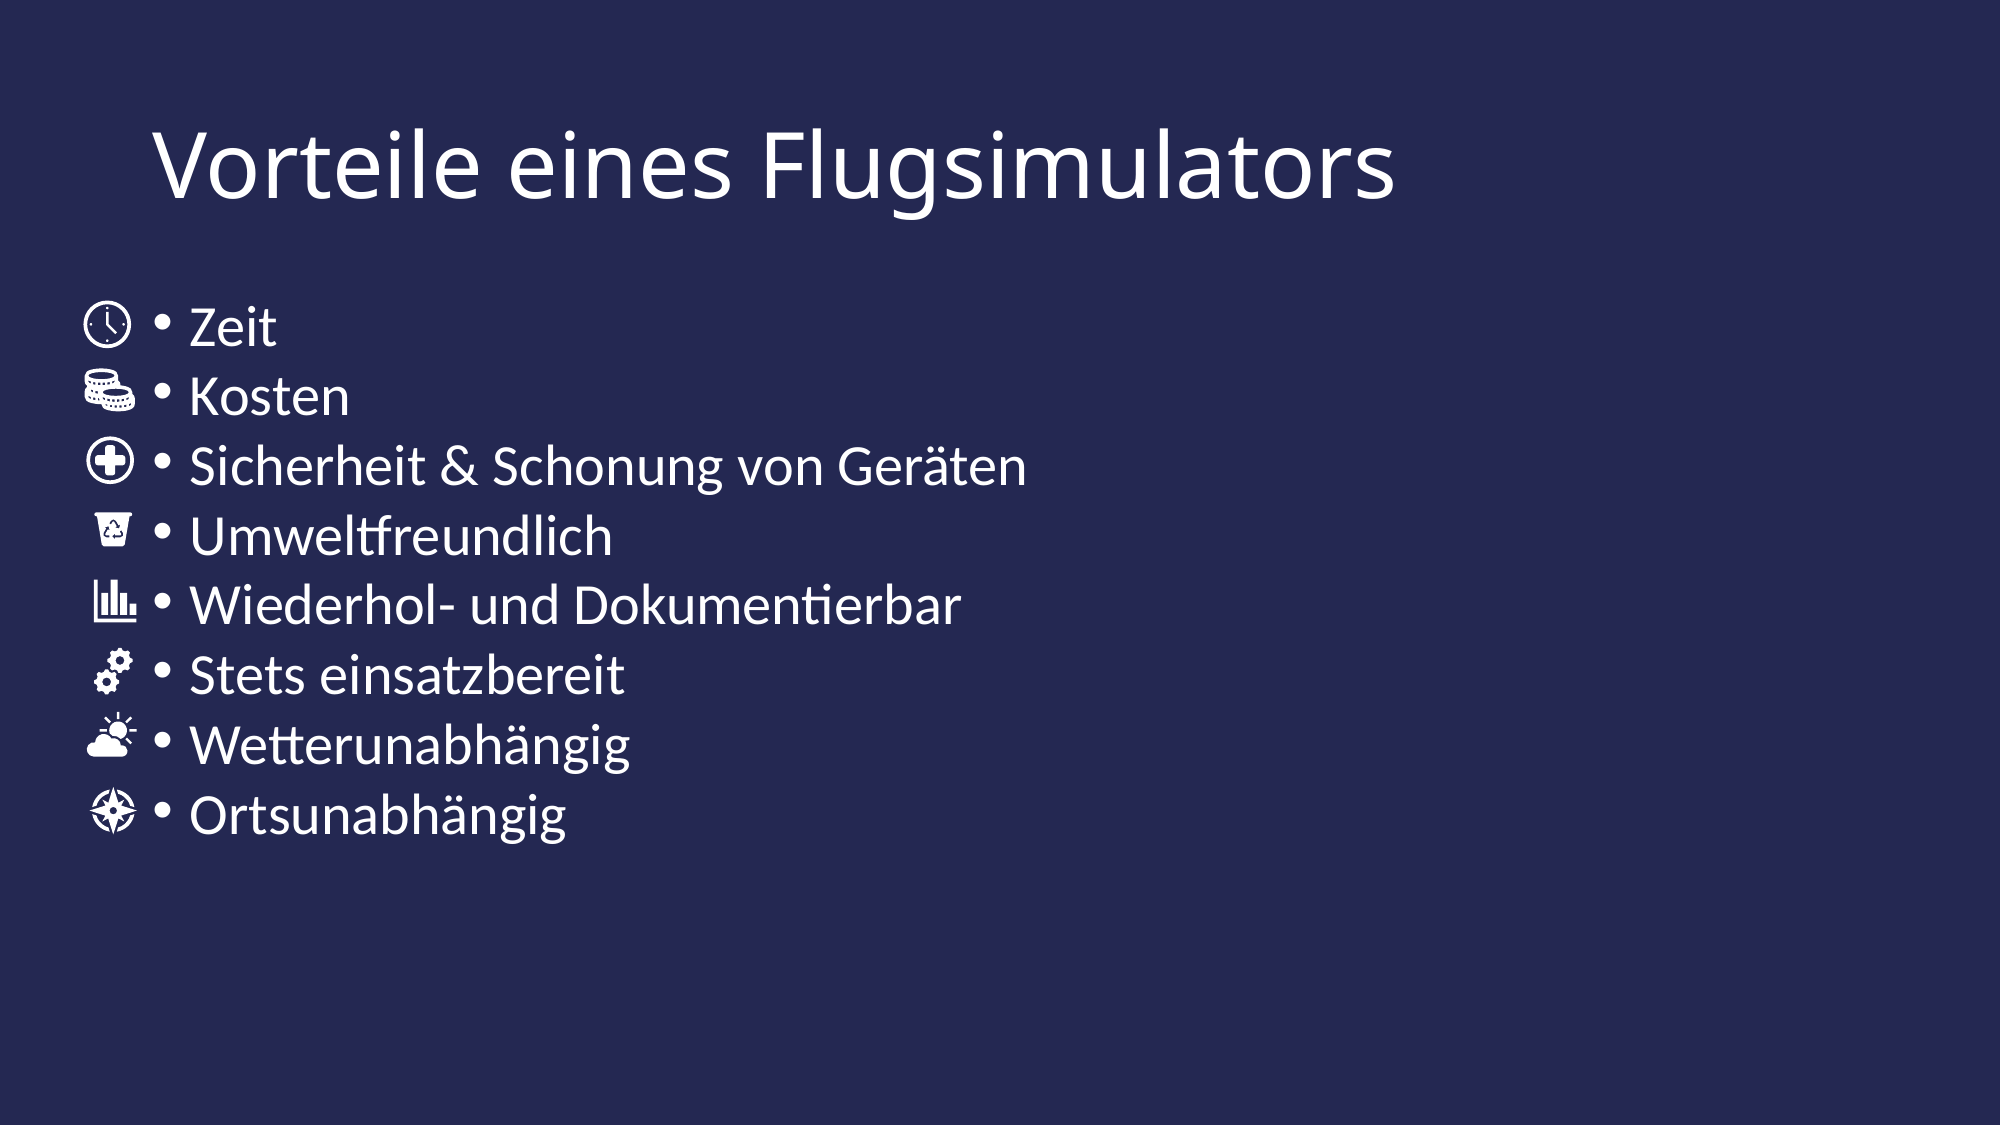

# Vorteile eines Flugsimulators
Zeit
Kosten
Sicherheit & Schonung von Geräten
Umweltfreundlich
Wiederhol- und Dokumentierbar
Stets einsatzbereit
Wetterunabhängig
Ortsunabhängig